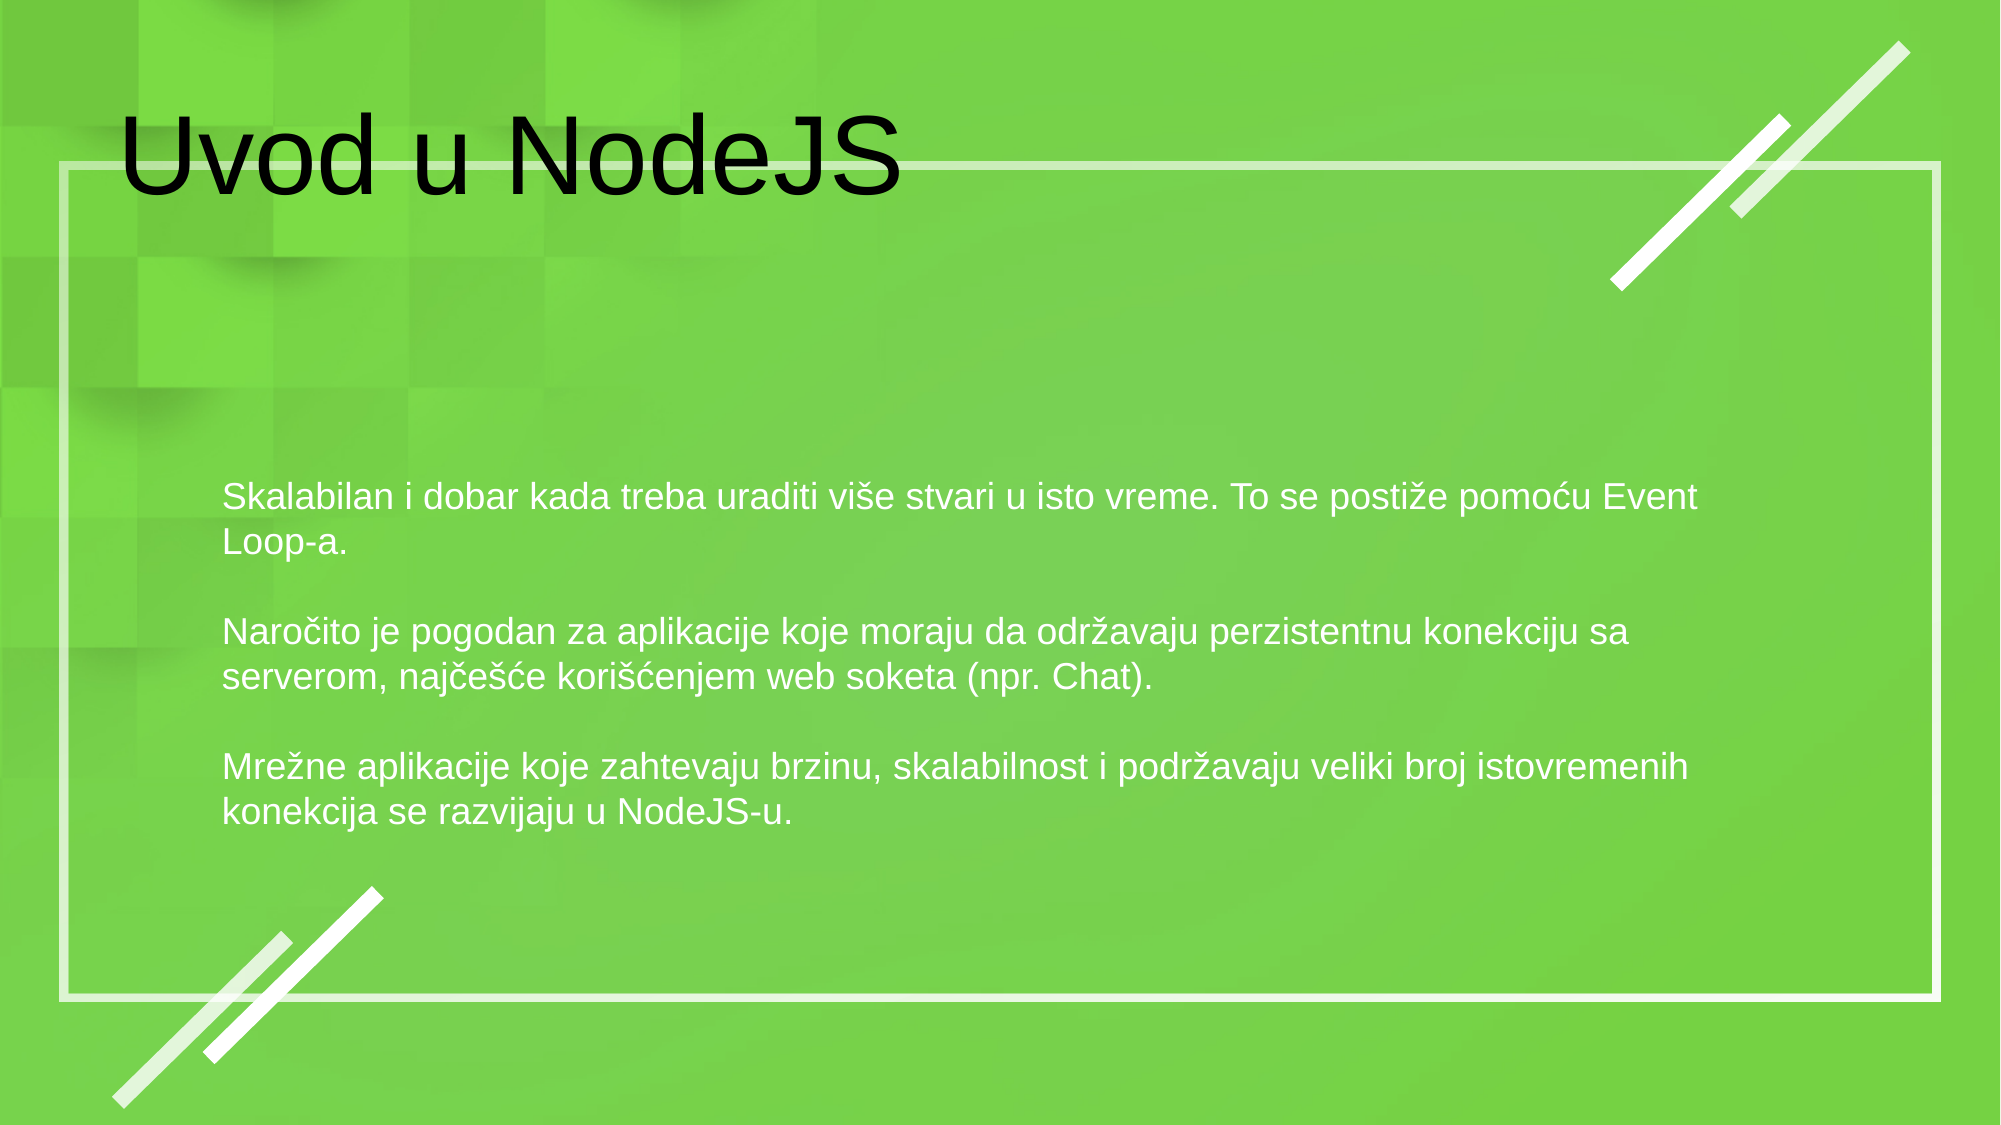

Uvod u NodeJS
Skalabilan i dobar kada treba uraditi više stvari u isto vreme. To se postiže pomoću Event Loop-a.
Naročito je pogodan za aplikacije koje moraju da održavaju perzistentnu konekciju sa serverom, najčešće korišćenjem web soketa (npr. Chat).
Mrežne aplikacije koje zahtevaju brzinu, skalabilnost i podržavaju veliki broj istovremenih konekcija se razvijaju u NodeJS-u.